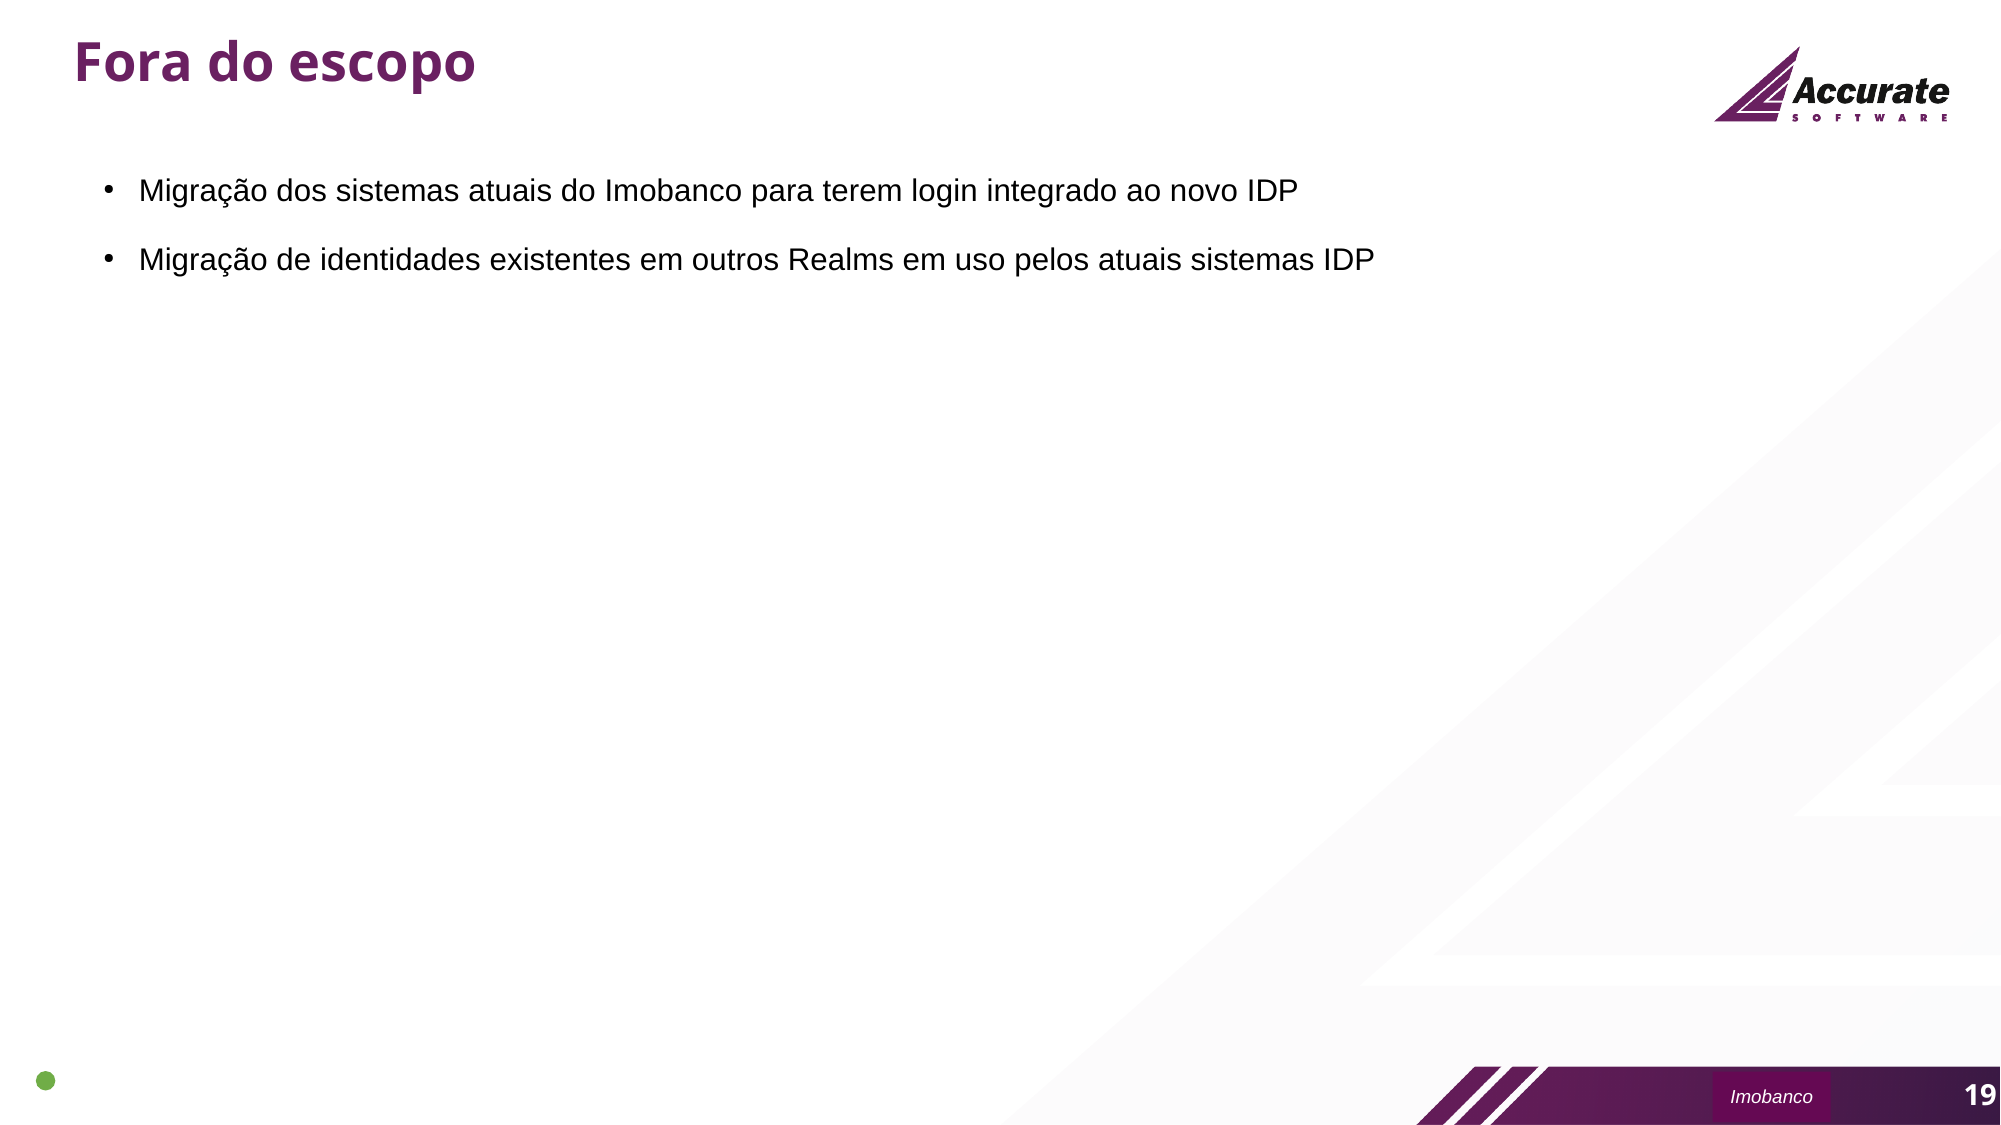

Fora do escopo
Migração dos sistemas atuais do Imobanco para terem login integrado ao novo IDP
Migração de identidades existentes em outros Realms em uso pelos atuais sistemas IDP
Imobanco